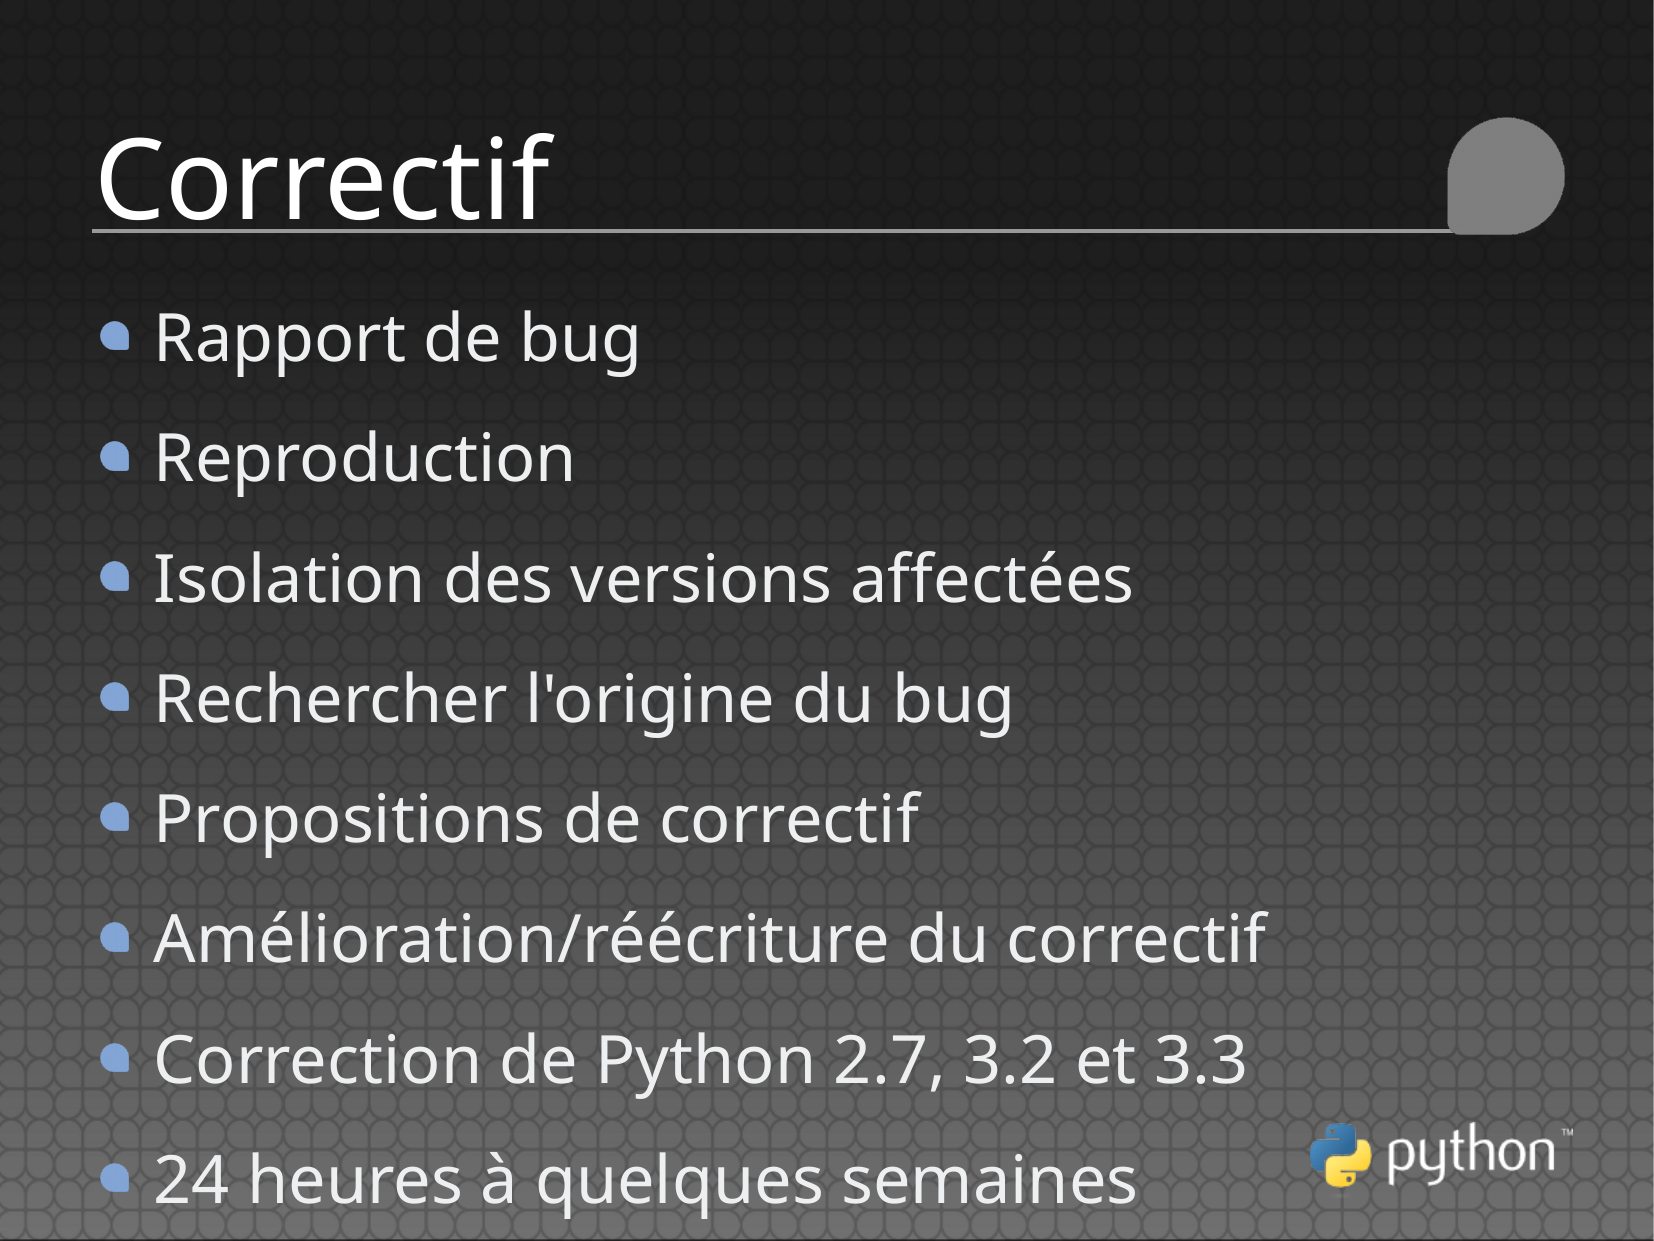

Correctif
# Rapport de bug
Reproduction
Isolation des versions affectées
Rechercher l'origine du bug
Propositions de correctif
Amélioration/réécriture du correctif
Correction de Python 2.7, 3.2 et 3.3
24 heures à quelques semaines